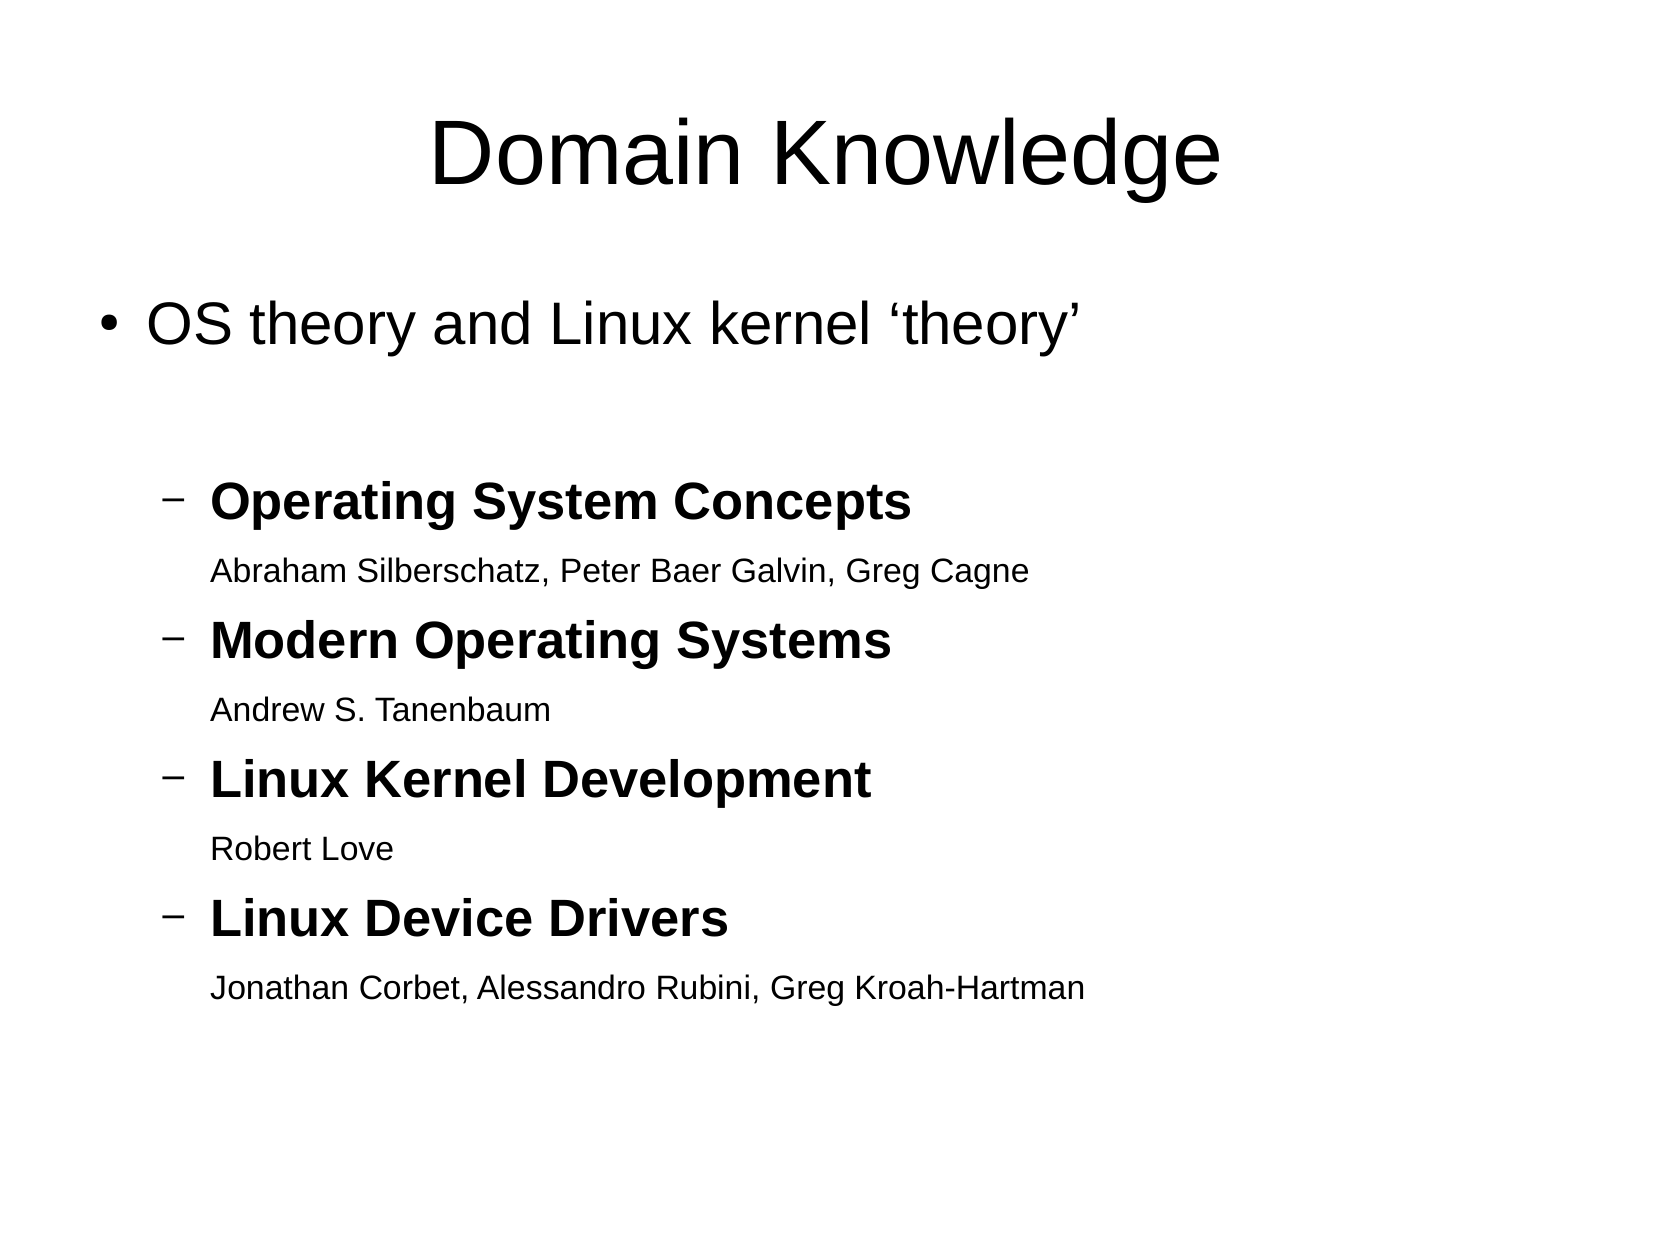

# Domain Knowledge
OS theory and Linux kernel ‘theory’
Operating System Concepts
Abraham Silberschatz, Peter Baer Galvin, Greg Cagne
Modern Operating Systems
Andrew S. Tanenbaum
Linux Kernel Development
Robert Love
Linux Device Drivers
Jonathan Corbet, Alessandro Rubini, Greg Kroah-Hartman